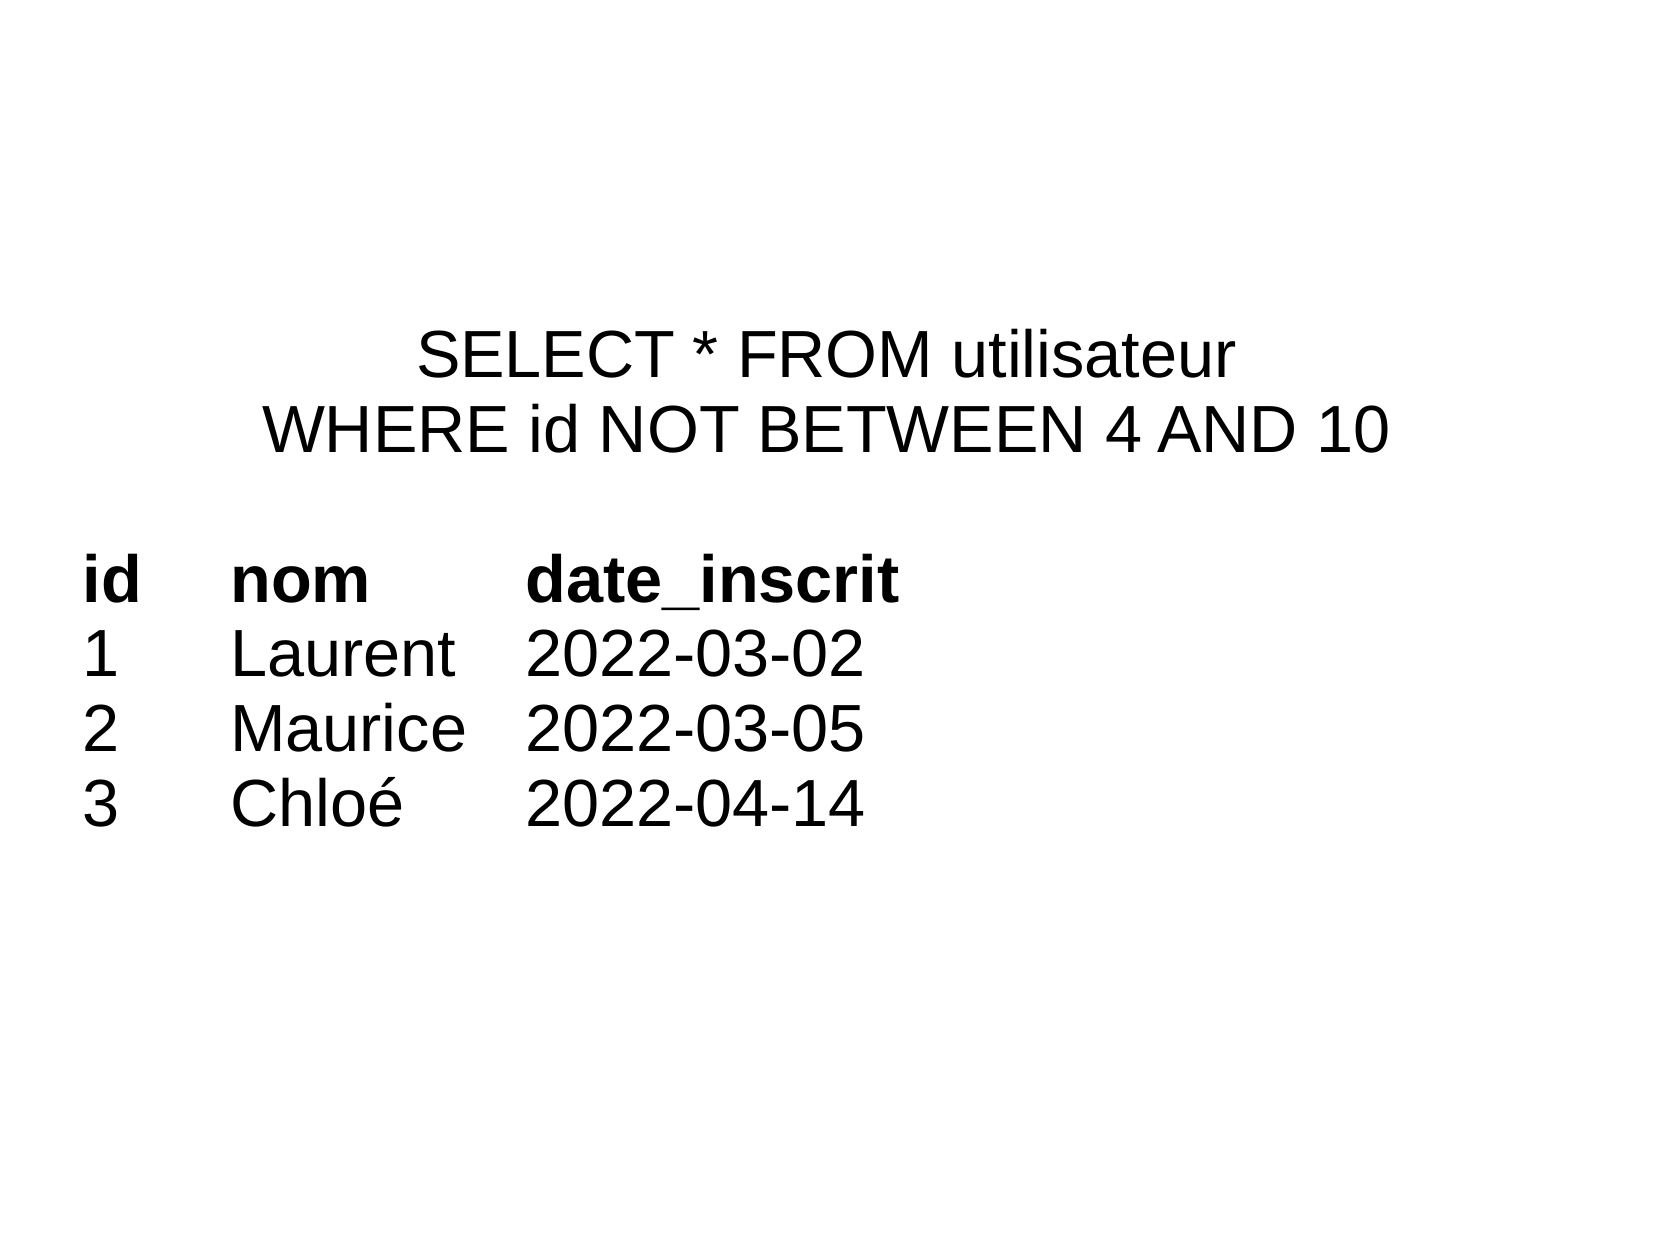

# SELECT * FROM utilisateur
WHERE id NOT BETWEEN 4 AND 10
id		nom			date_inscrit
1		Laurent	2022-03-02
2		Maurice	2022-03-05
3		Chloé		2022-04-14